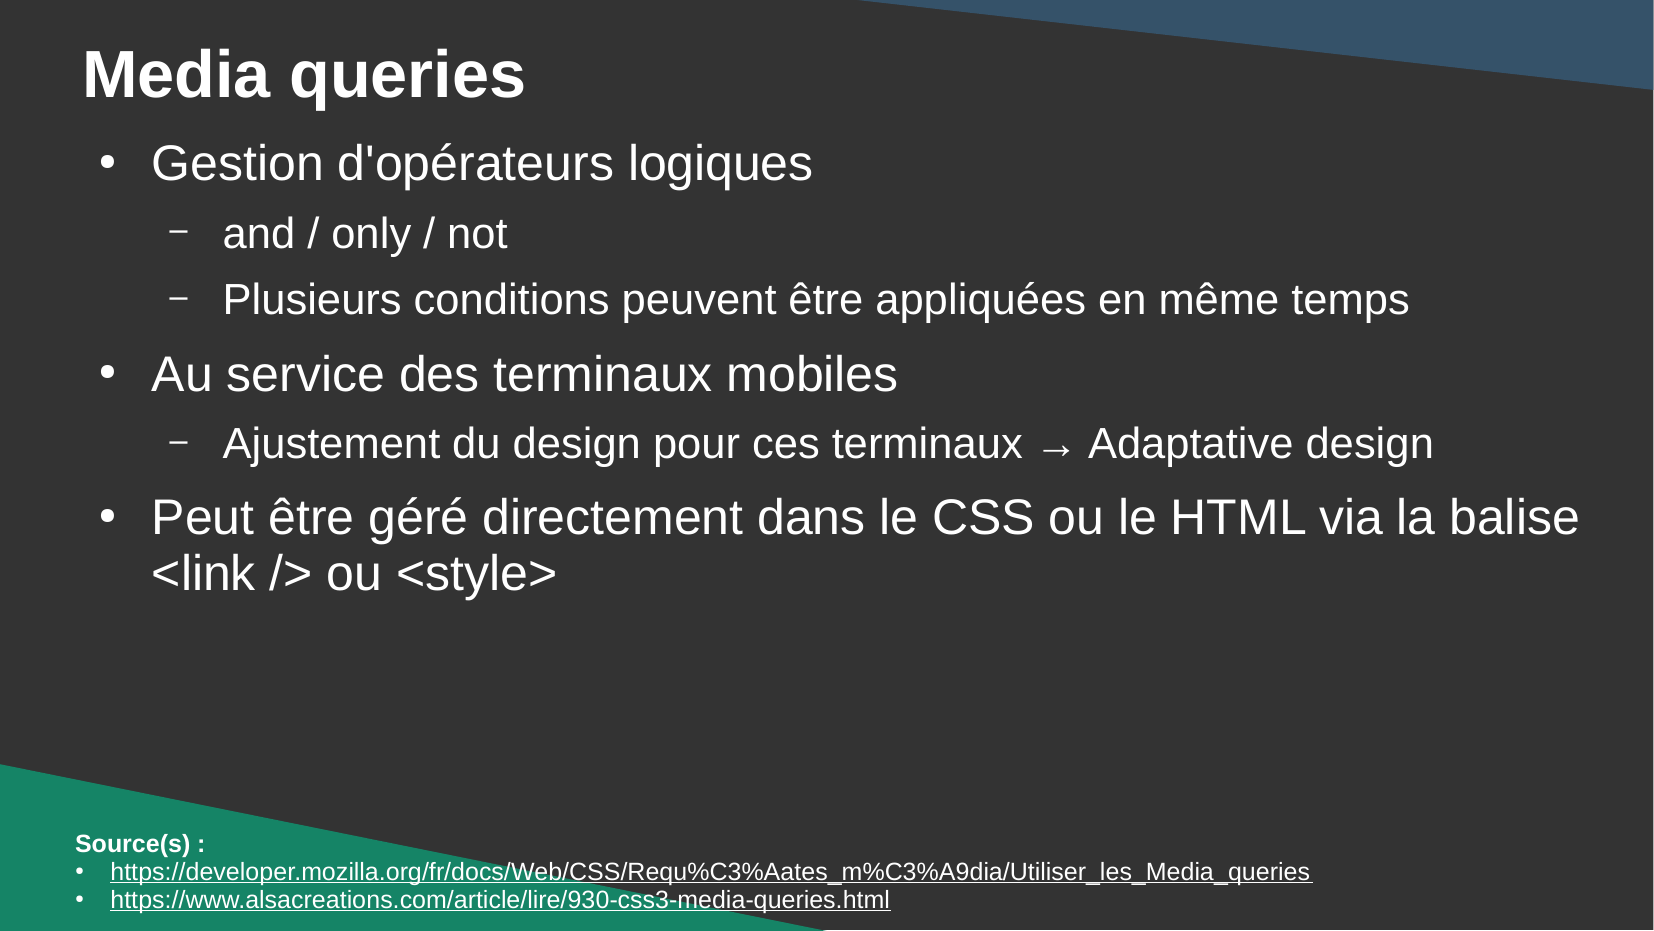

# Media queries
Gestion d'opérateurs logiques
and / only / not
Plusieurs conditions peuvent être appliquées en même temps
Au service des terminaux mobiles
Ajustement du design pour ces terminaux → Adaptative design
Peut être géré directement dans le CSS ou le HTML via la balise <link /> ou <style>
Source(s) :
https://developer.mozilla.org/fr/docs/Web/CSS/Requ%C3%Aates_m%C3%A9dia/Utiliser_les_Media_queries
https://www.alsacreations.com/article/lire/930-css3-media-queries.html